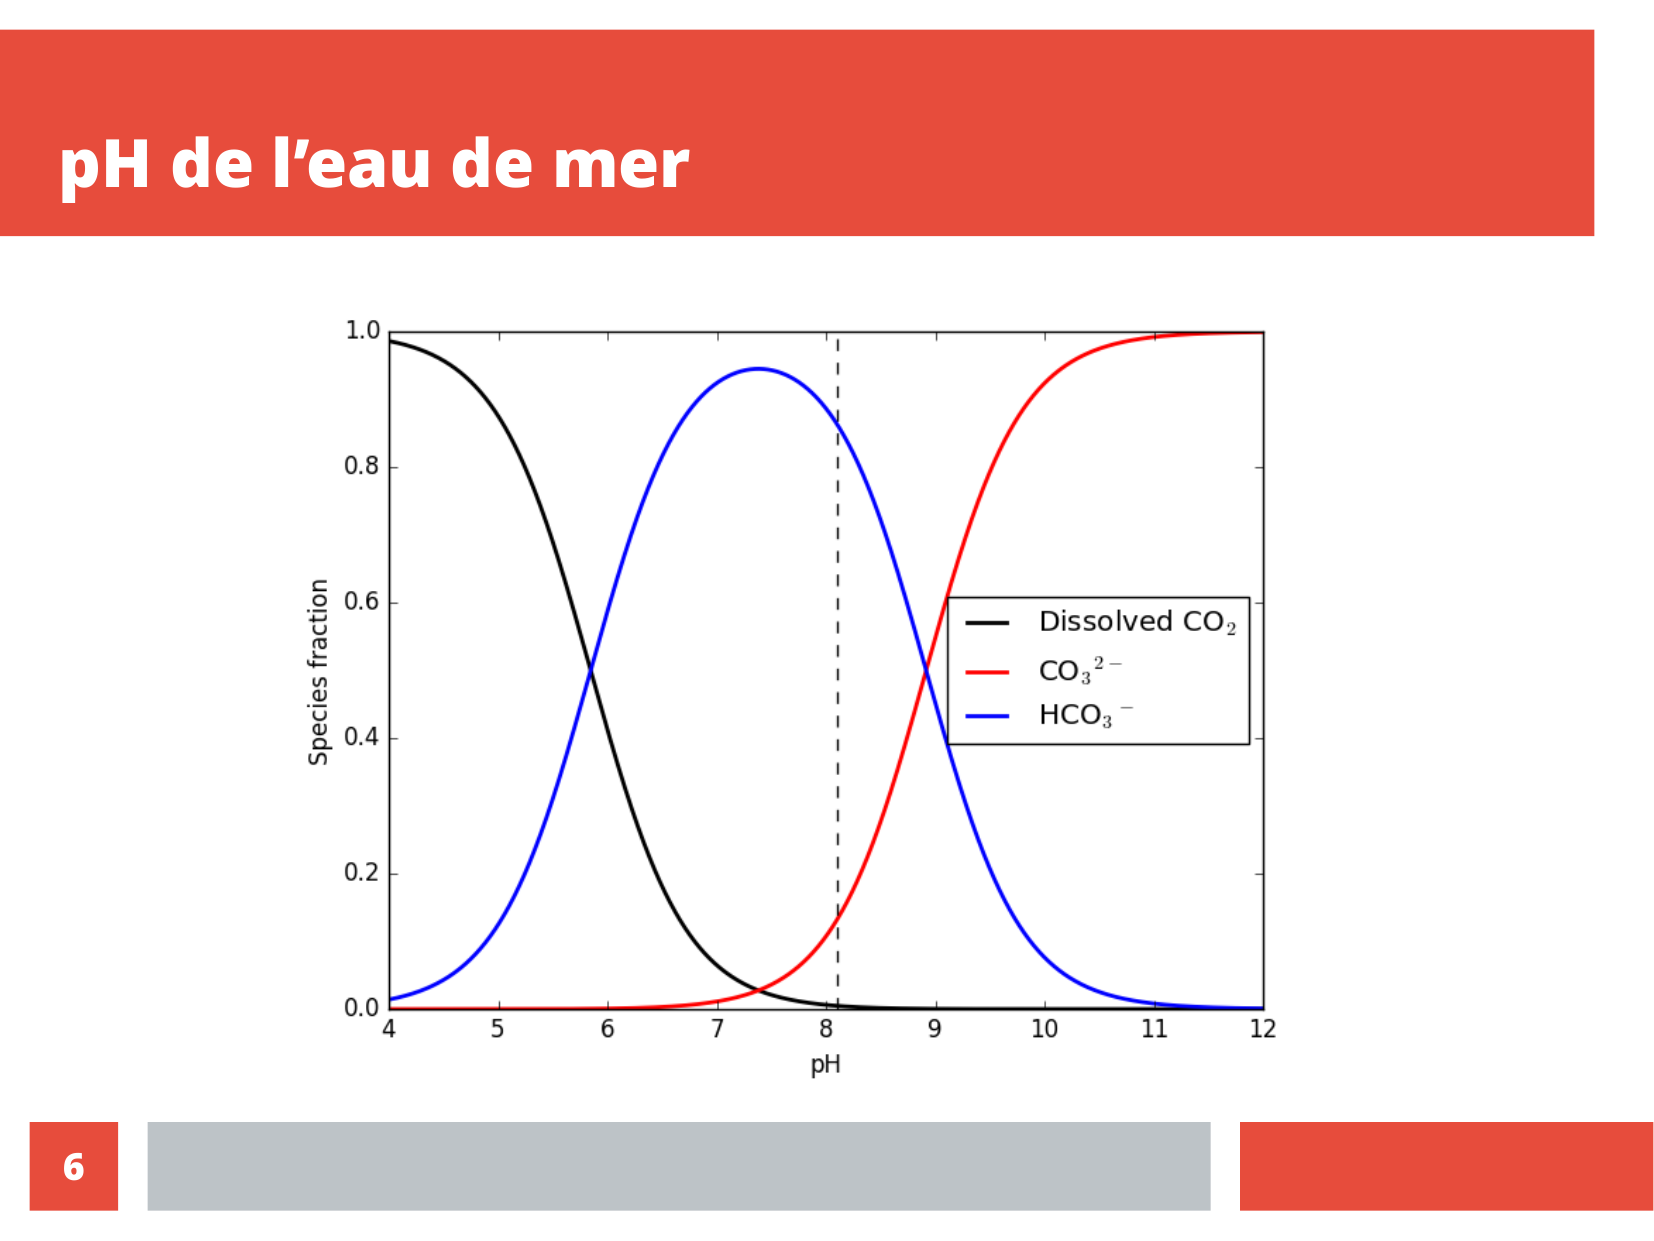

# pH de l’eau de mer
6